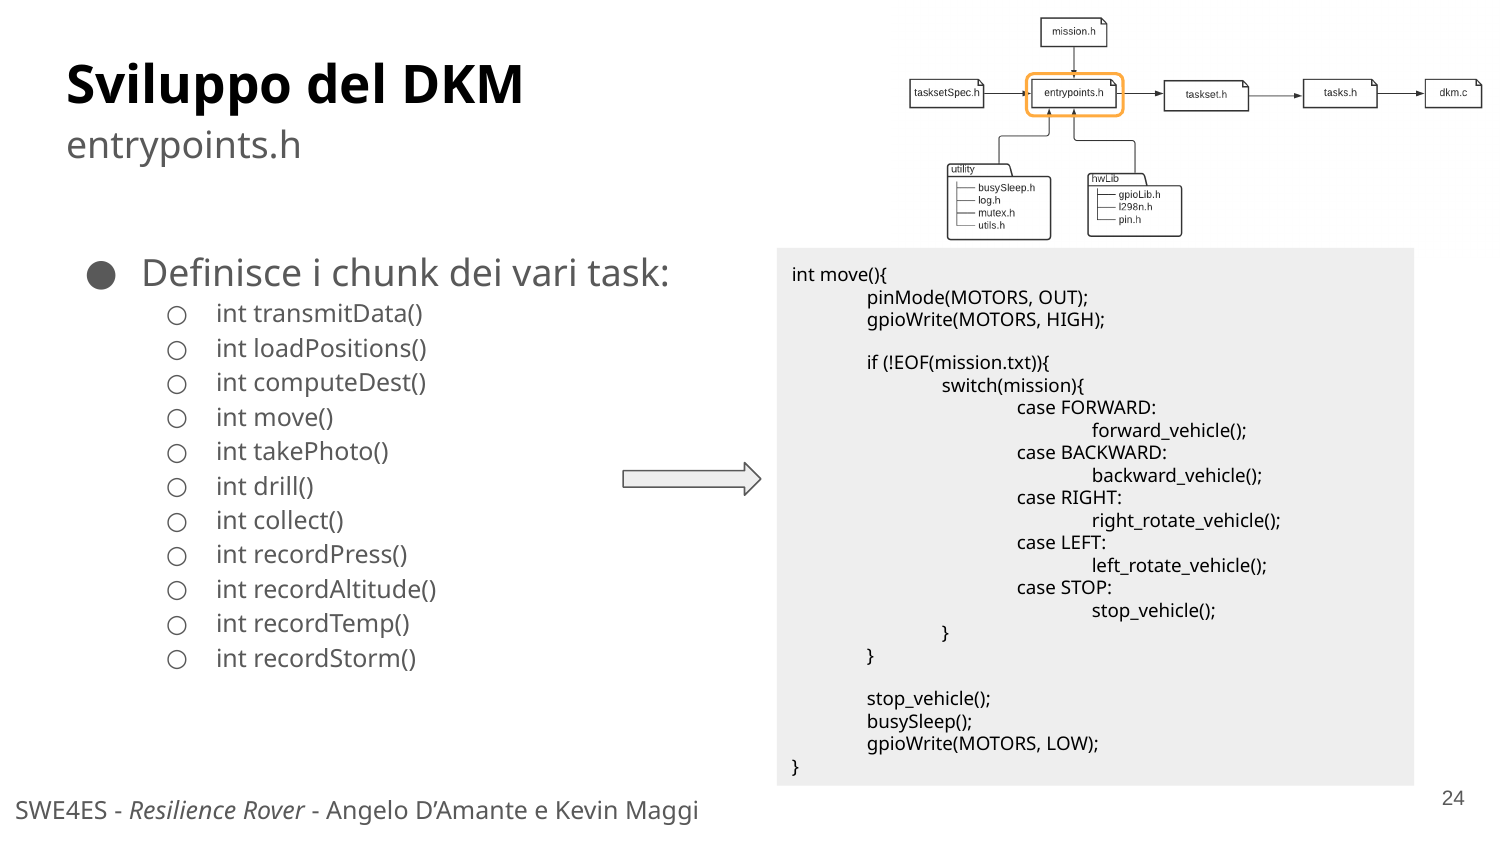

Sviluppo del DKM
entrypoints.h
# Definisce i chunk dei vari task:
int transmitData()
int loadPositions()
int computeDest()
int move()
int takePhoto()
int drill()
int collect()
int recordPress()
int recordAltitude()
int recordTemp()
int recordStorm()
int move(){
	pinMode(MOTORS, OUT);
	gpioWrite(MOTORS, HIGH);
	if (!EOF(mission.txt)){
		switch(mission){
			case FORWARD:
				forward_vehicle();
			case BACKWARD:
				backward_vehicle();
			case RIGHT:
				right_rotate_vehicle();
			case LEFT:
				left_rotate_vehicle();
			case STOP:
				stop_vehicle();
		}
}
stop_vehicle();
busySleep();
gpioWrite(MOTORS, LOW);
}